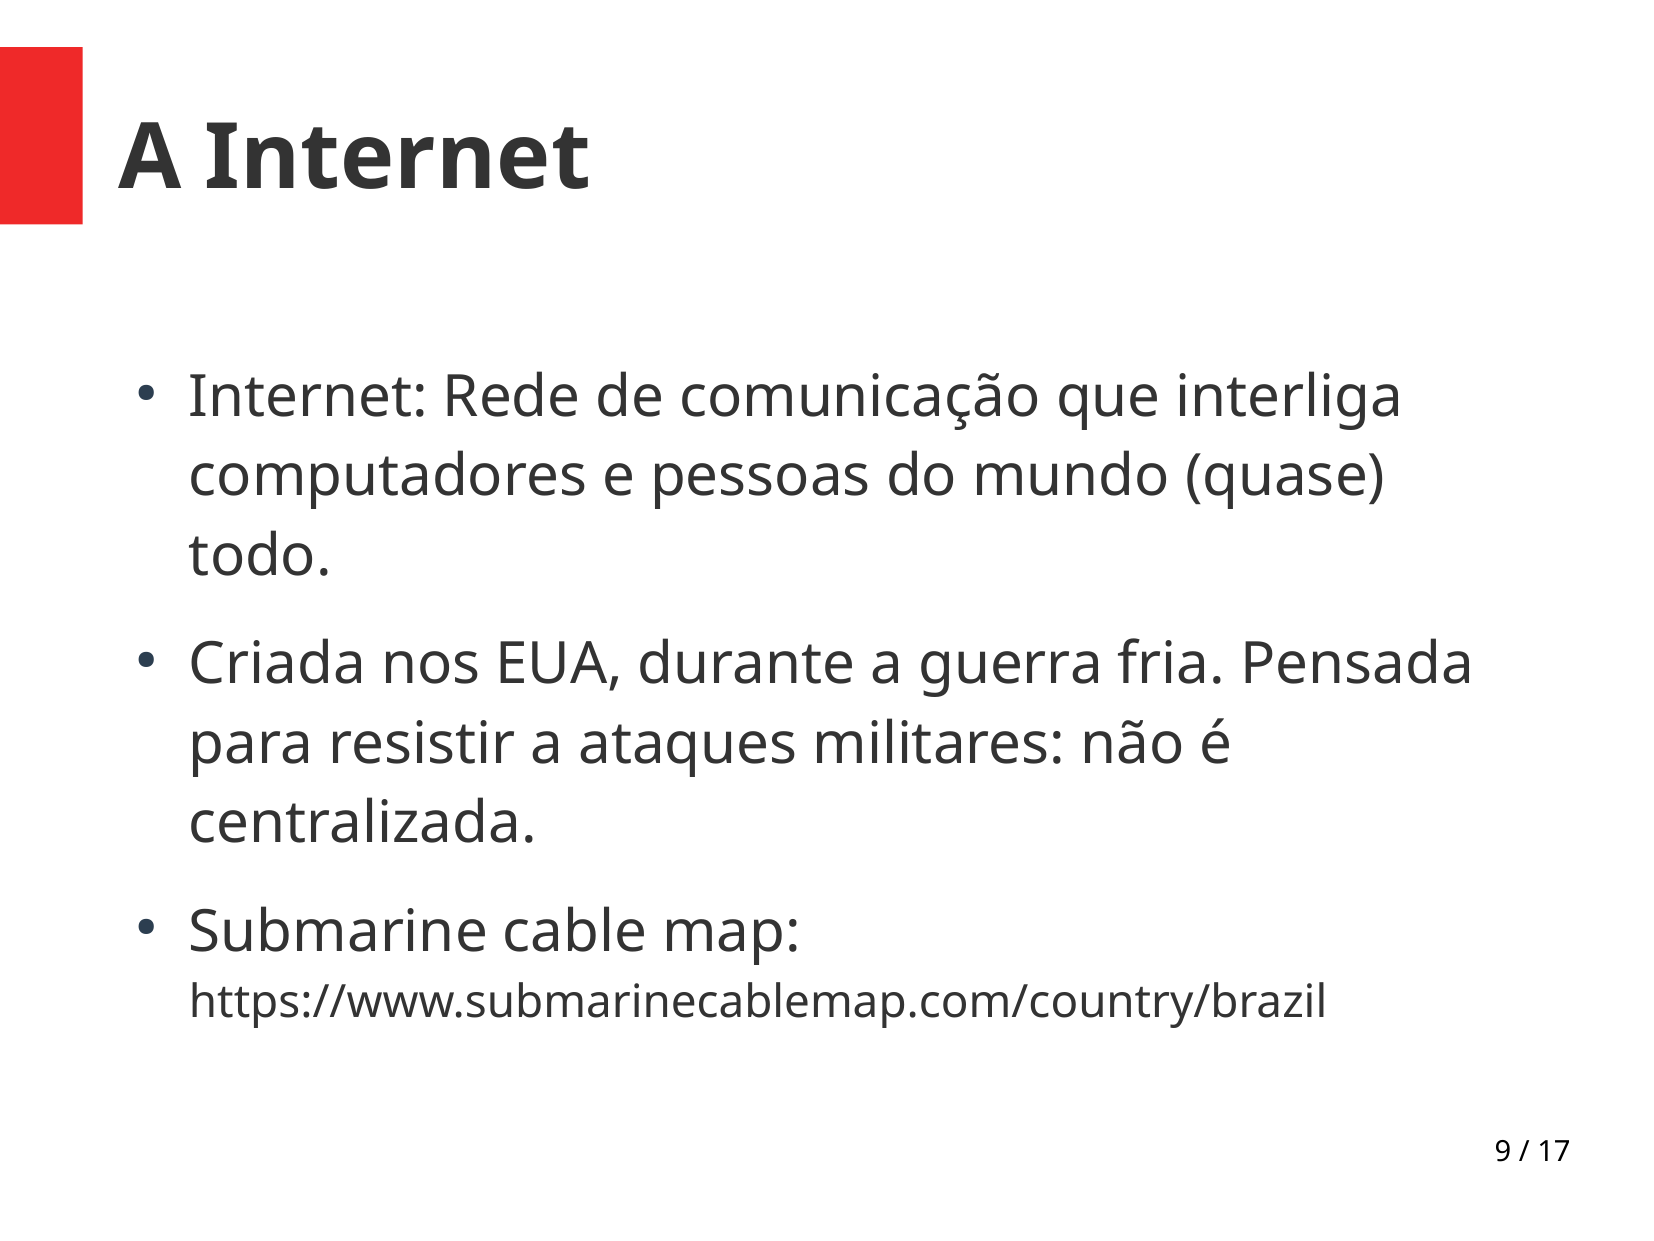

# A Internet
Internet: Rede de comunicação que interliga computadores e pessoas do mundo (quase) todo.
Criada nos EUA, durante a guerra fria. Pensada para resistir a ataques militares: não é centralizada.
Submarine cable map: https://www.submarinecablemap.com/country/brazil
9